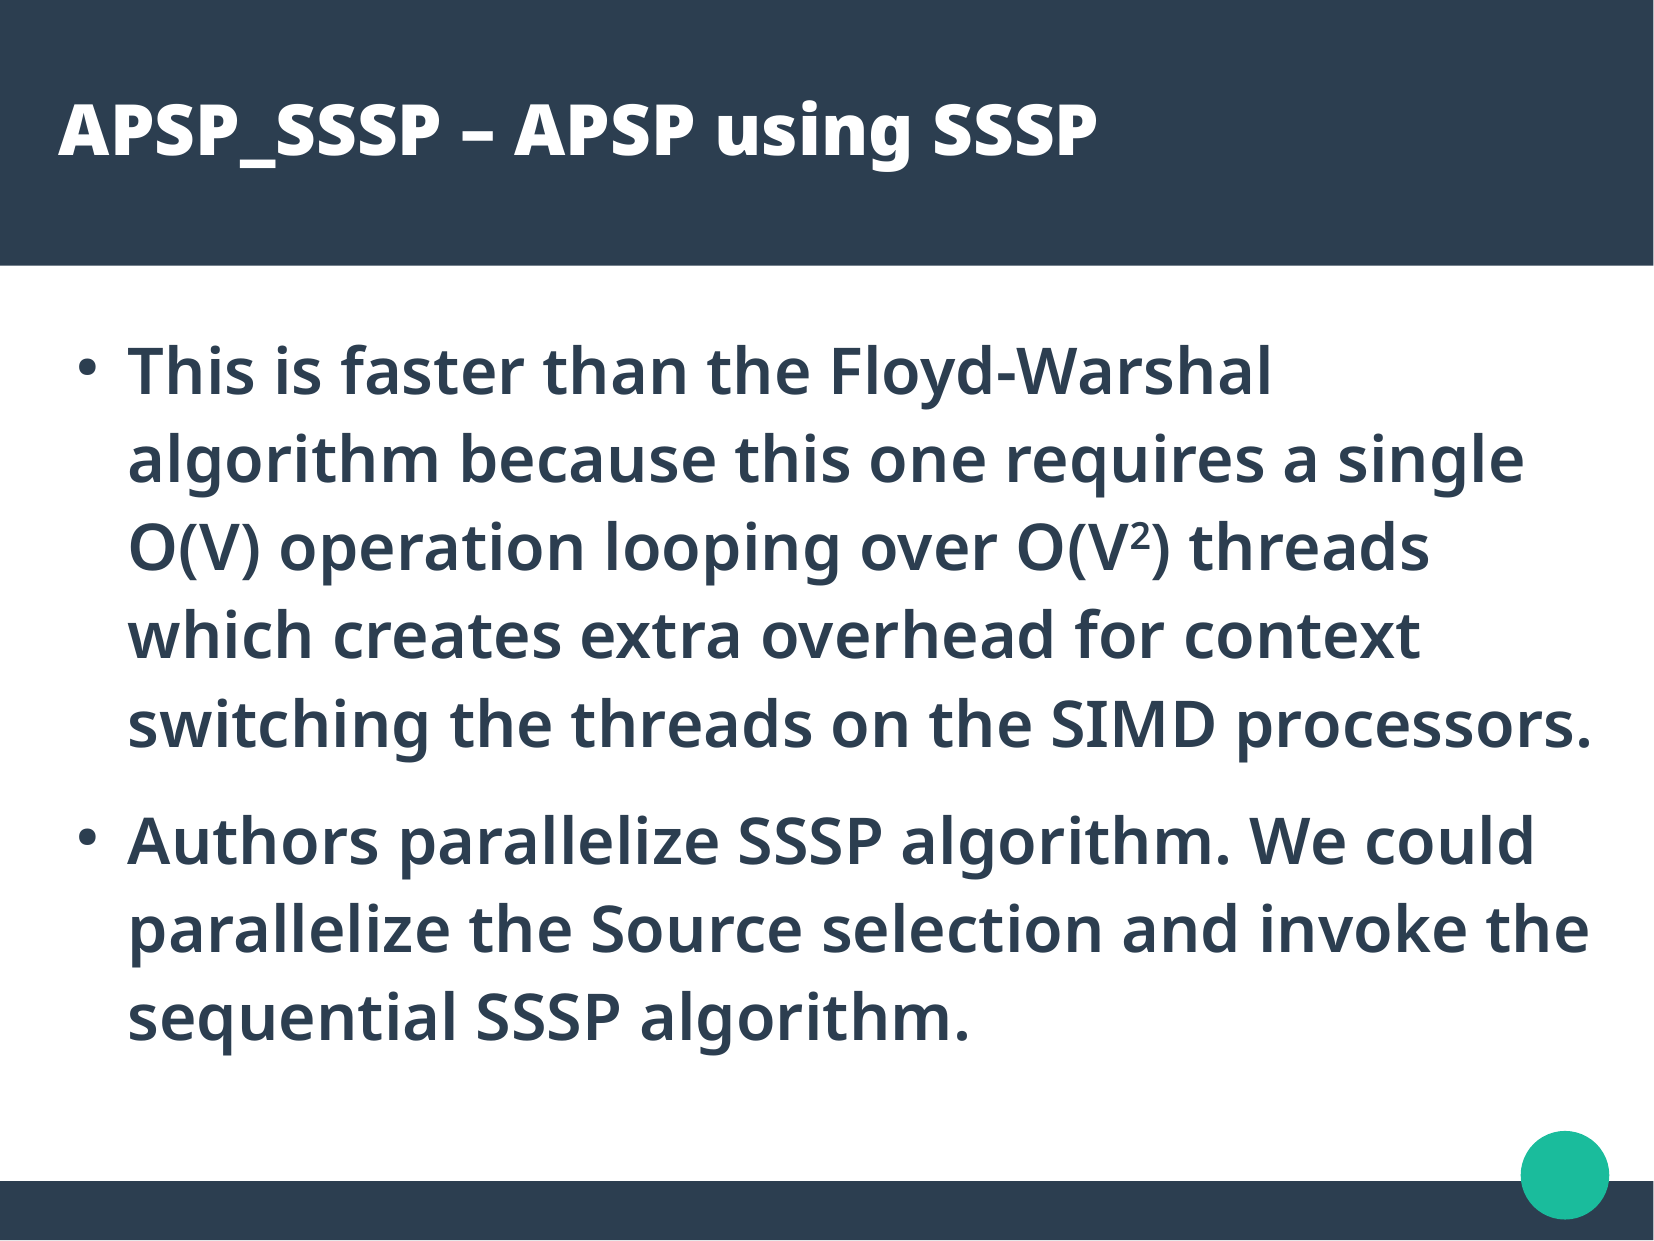

# APSP_SSSP – APSP using SSSP
This is faster than the Floyd-Warshal algorithm because this one requires a single O(V) operation looping over O(V2) threads which creates extra overhead for context switching the threads on the SIMD processors.
Authors parallelize SSSP algorithm. We could parallelize the Source selection and invoke the sequential SSSP algorithm.